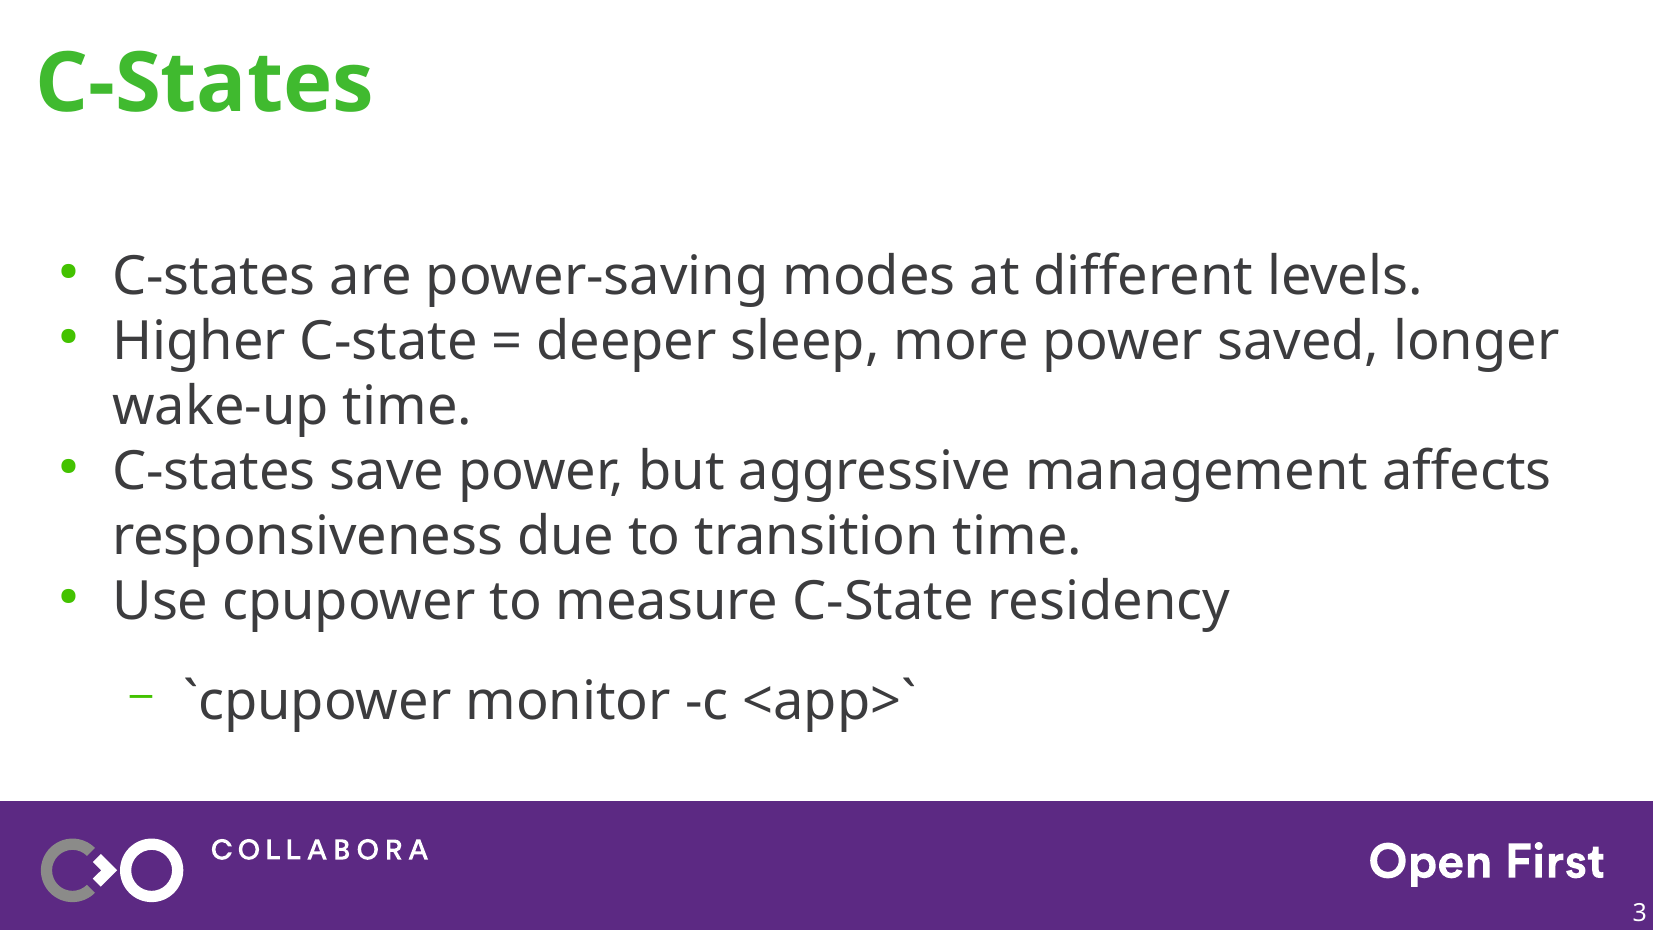

# C-States
C-states are power-saving modes at different levels.
Higher C-state = deeper sleep, more power saved, longer wake-up time.
C-states save power, but aggressive management affects responsiveness due to transition time.
Use cpupower to measure C-State residency
`cpupower monitor -c <app>`